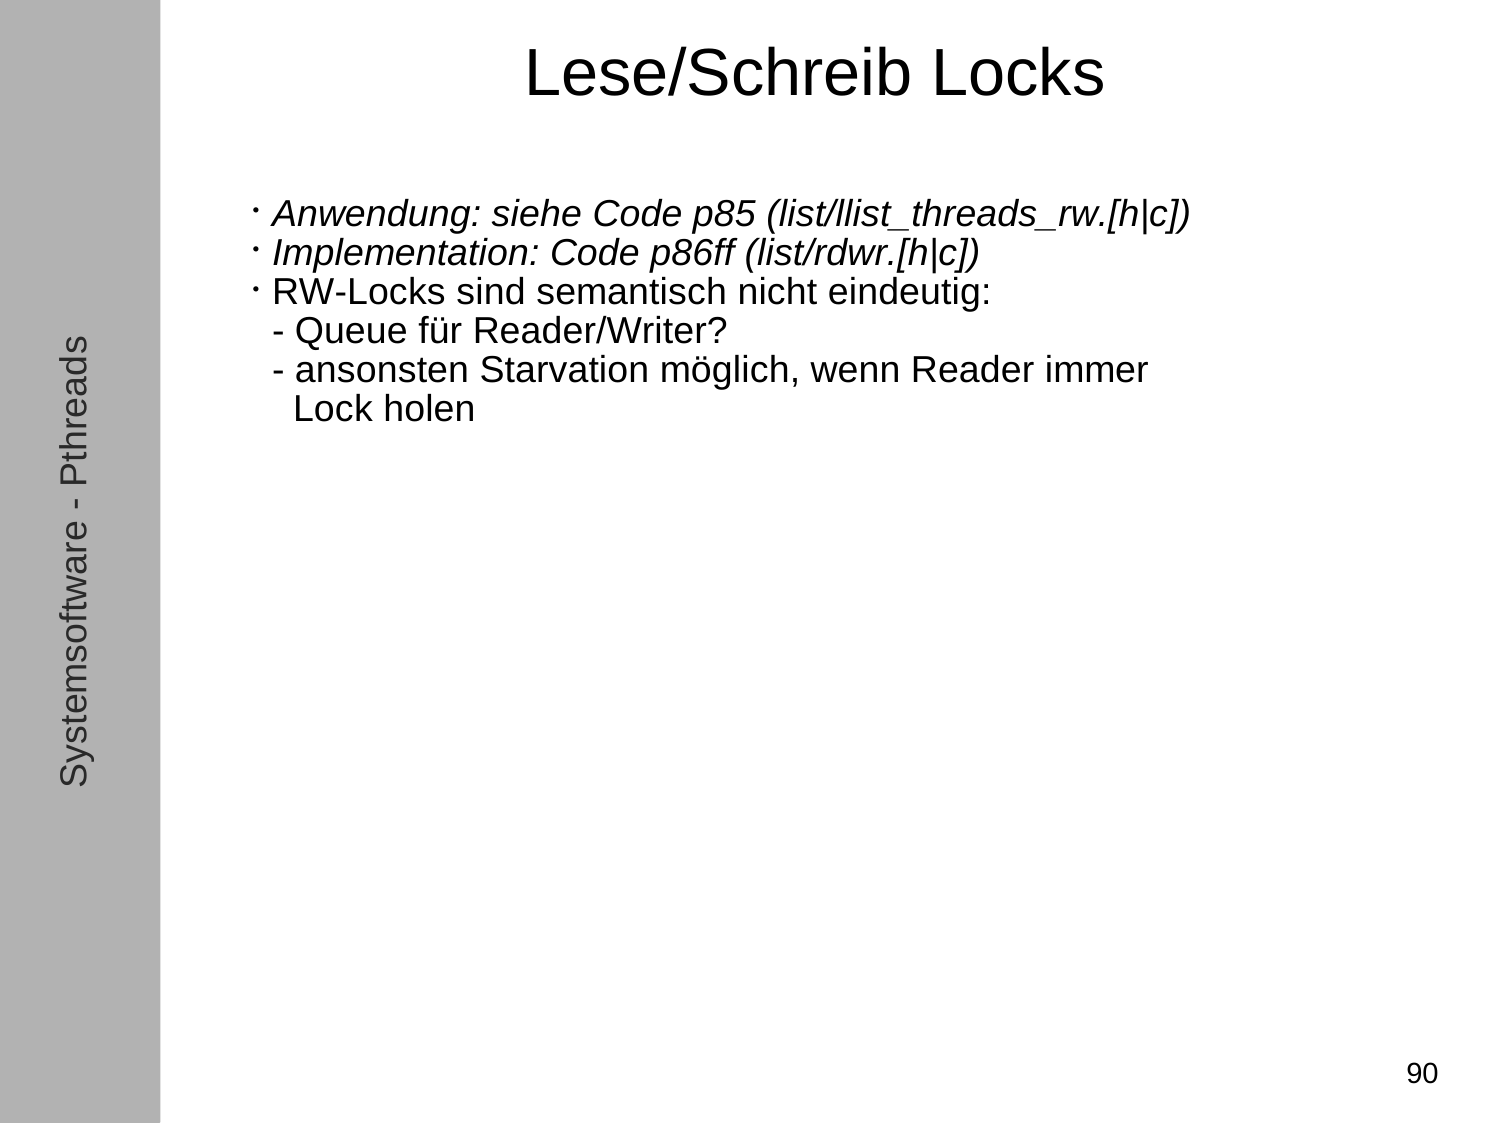

Lese/Schreib Locks
Anwendung: siehe Code p85 (list/llist_threads_rw.[h|c])
Implementation: Code p86ff (list/rdwr.[h|c])
RW-Locks sind semantisch nicht eindeutig:
- Queue für Reader/Writer?
- ansonsten Starvation möglich, wenn Reader immer
 Lock holen
Systemsoftware - Pthreads